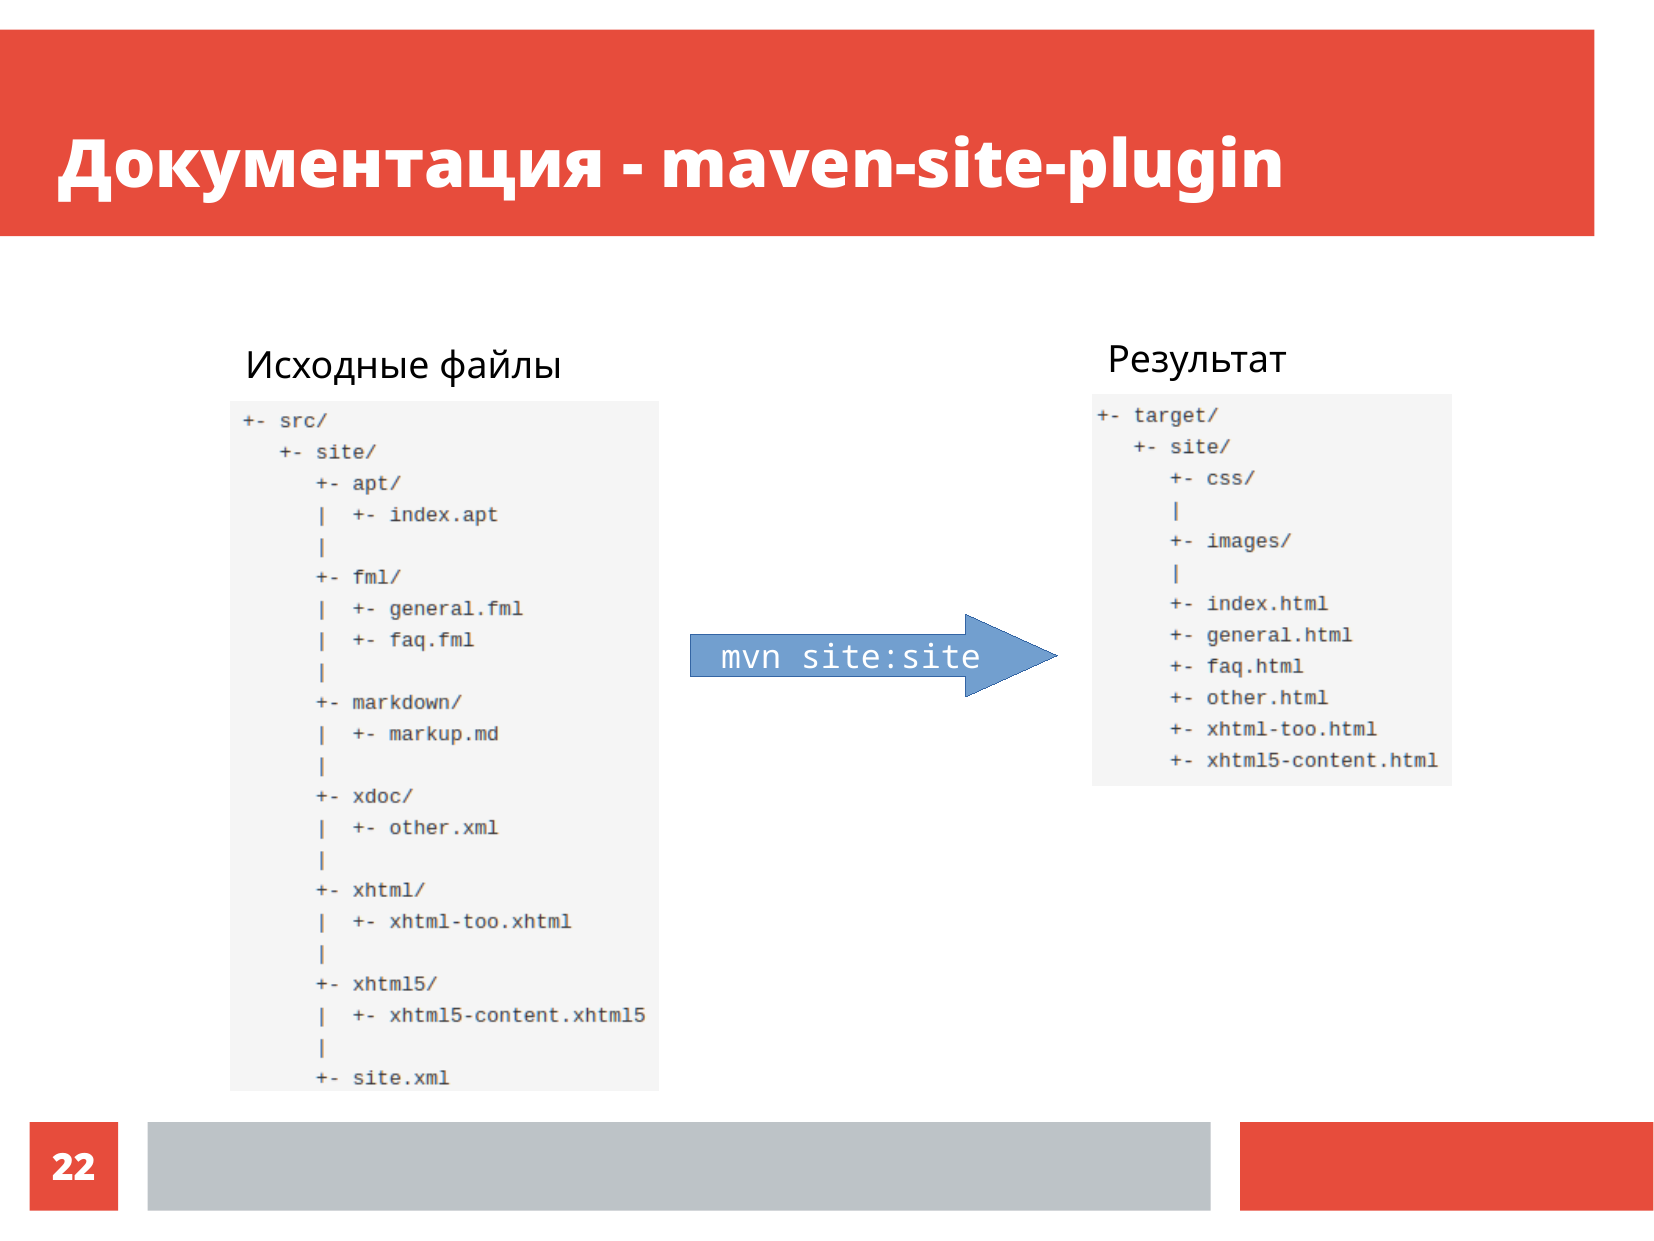

# Документация - maven-site-plugin
Результат
Исходные файлы
mvn site:site
22